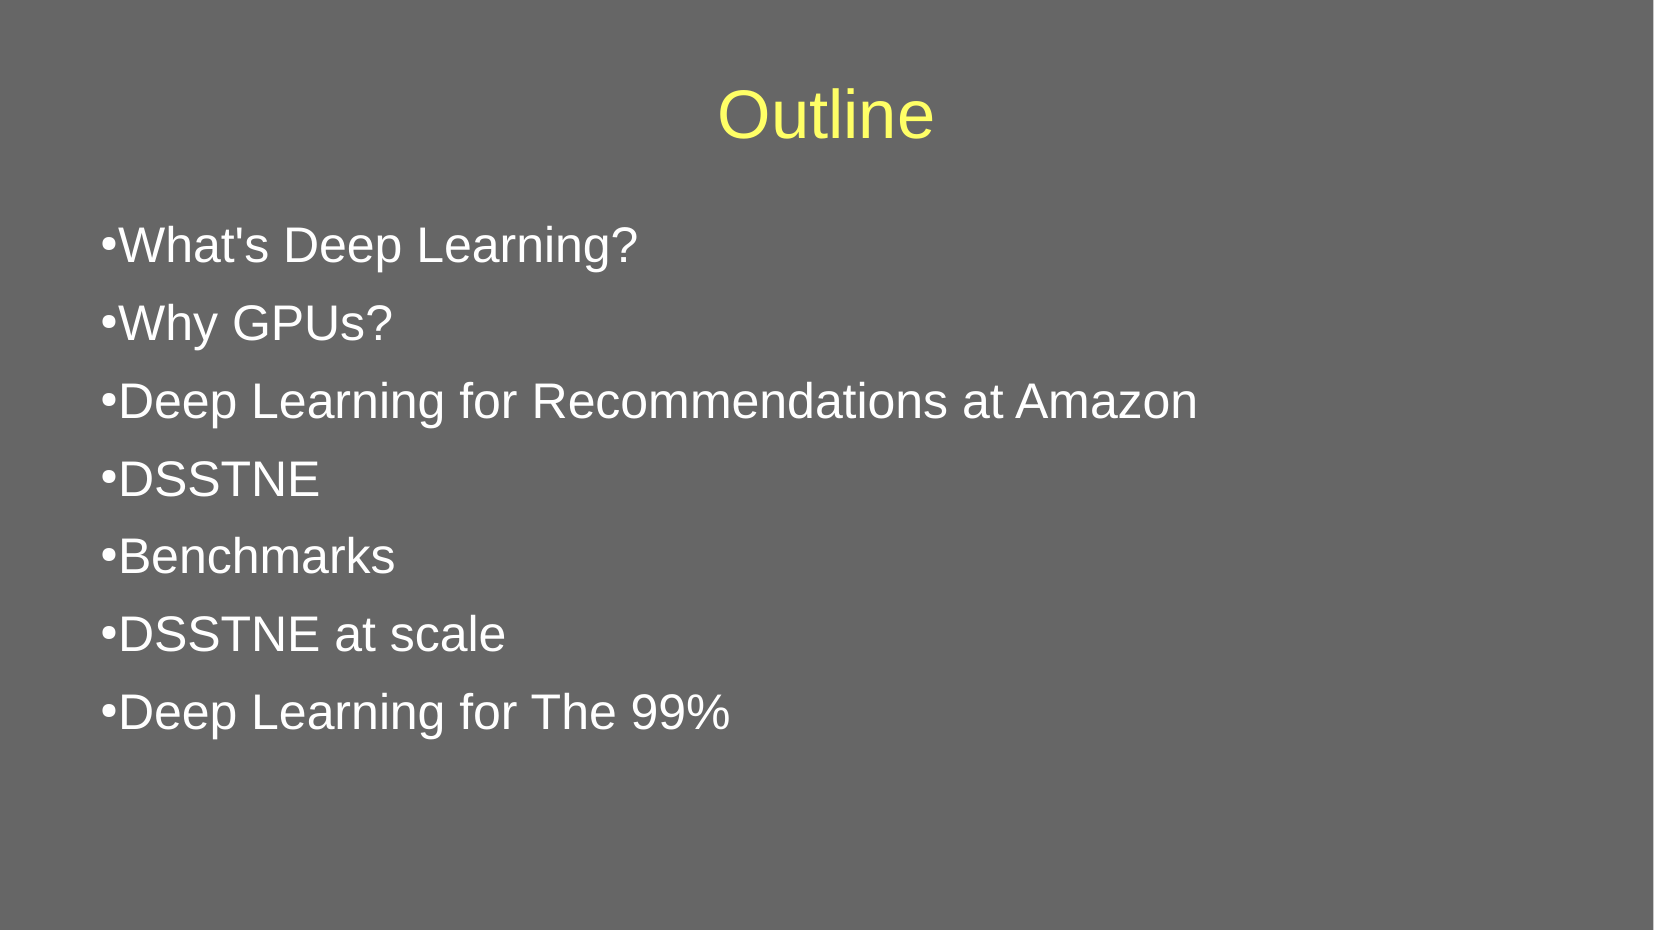

# Outline
What's Deep Learning?
Why GPUs?
Deep Learning for Recommendations at Amazon
DSSTNE
Benchmarks
DSSTNE at scale
Deep Learning for The 99%